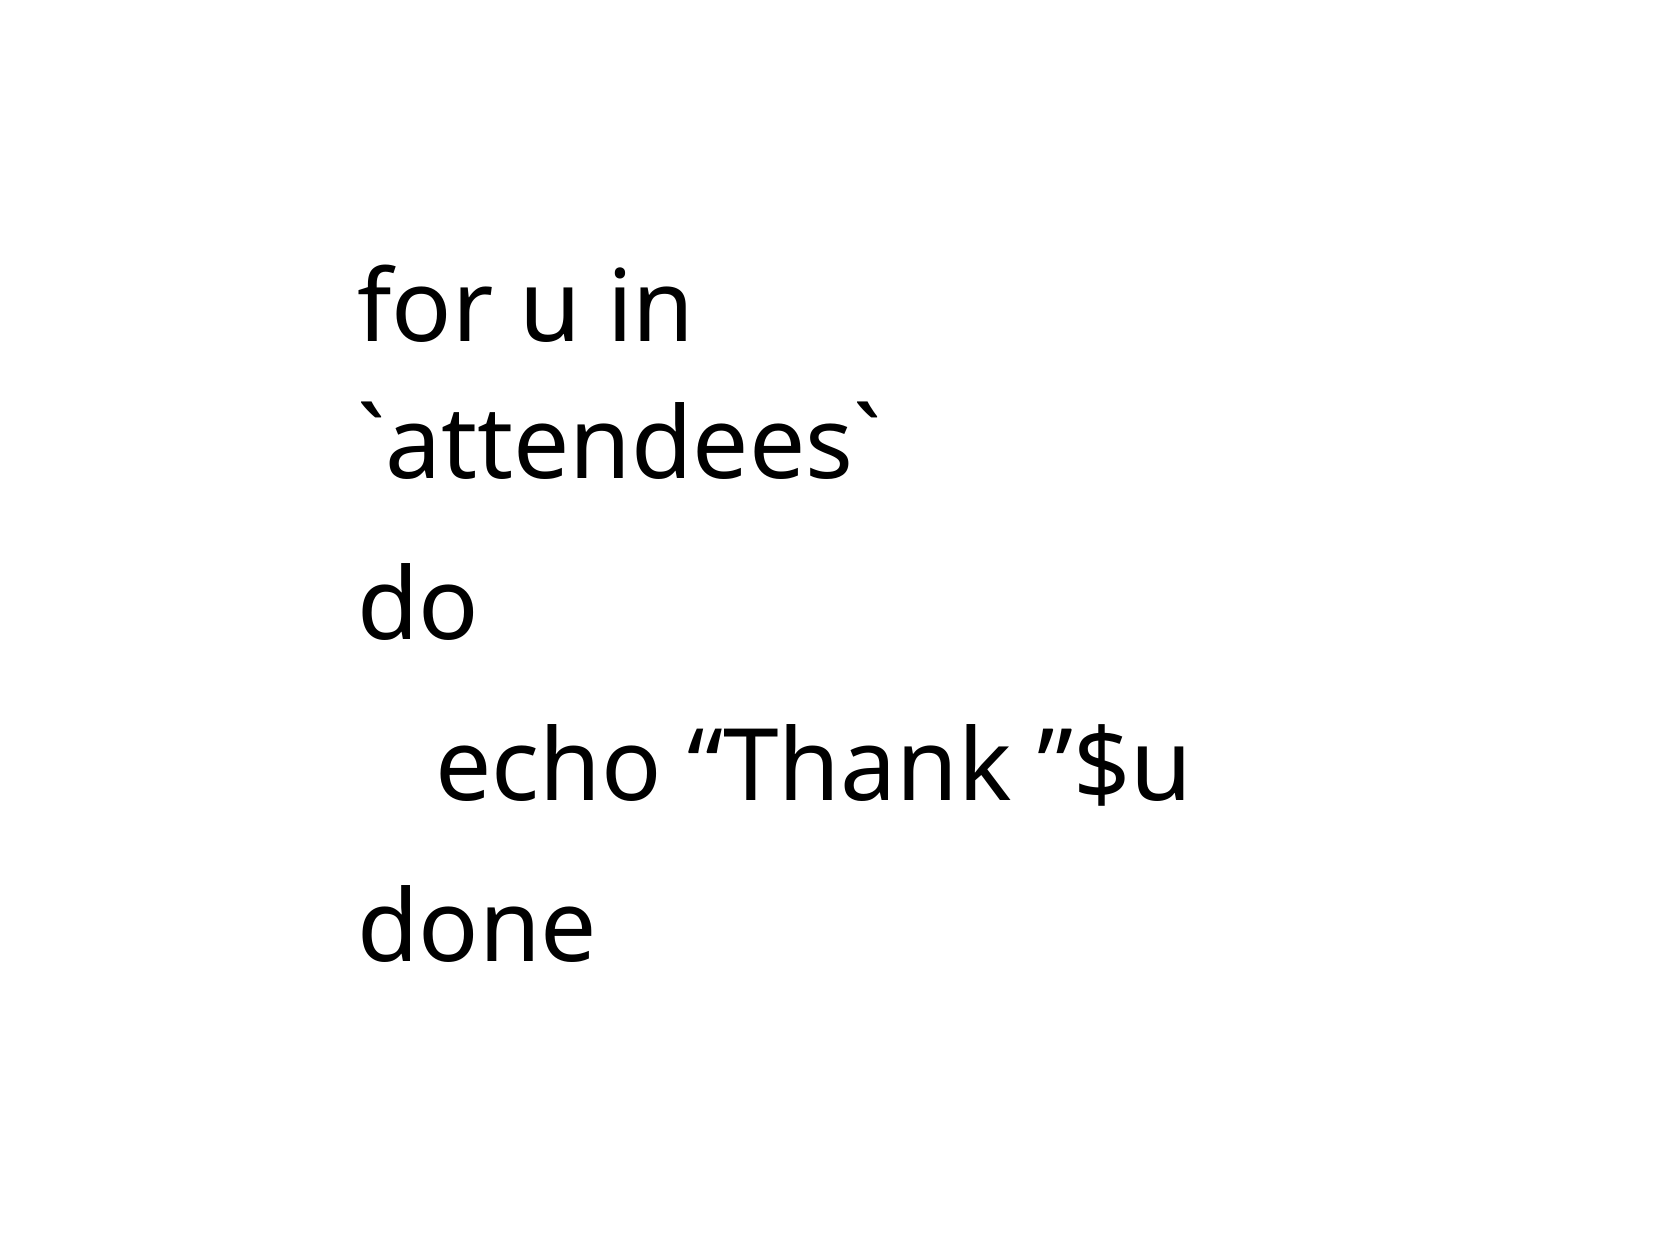

for u in `attendees`
do
 echo “Thank ”$u
done